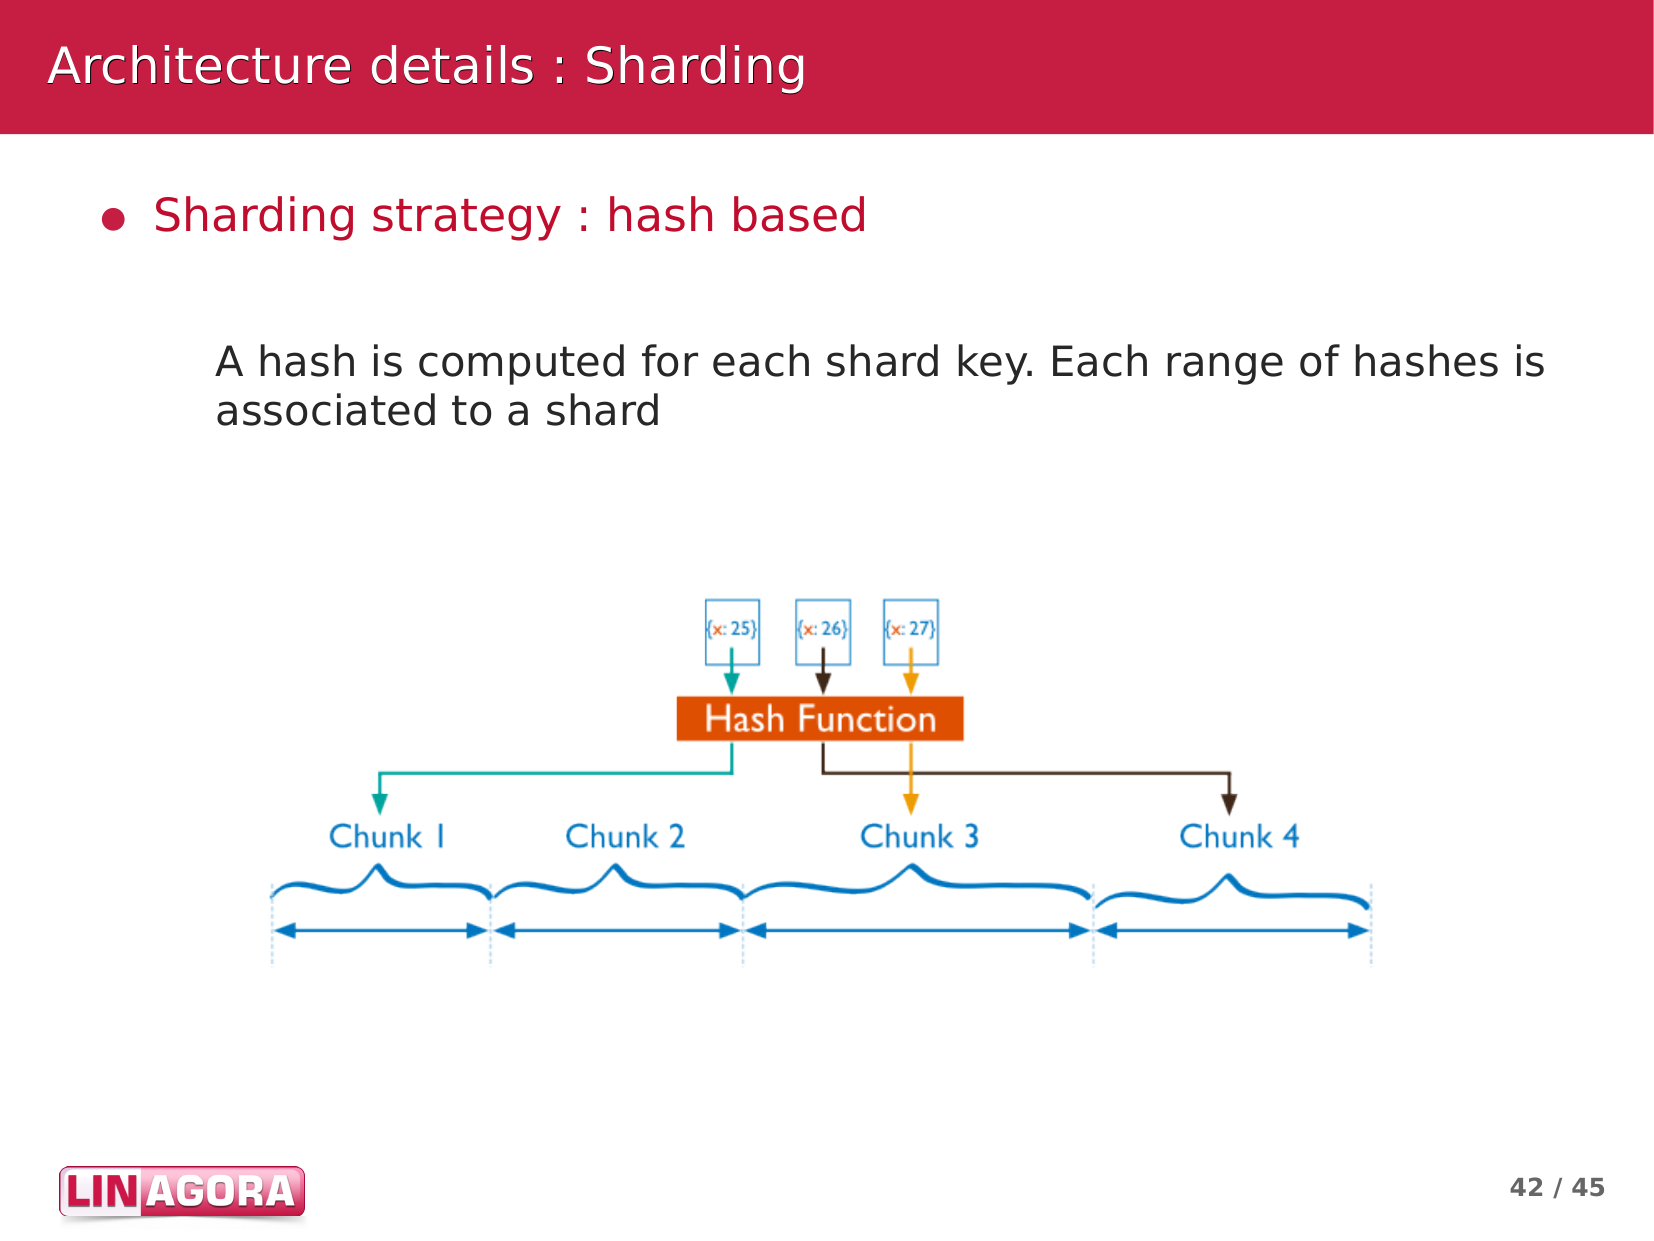

# Architecture details : Sharding
Sharding strategy : hash based
A hash is computed for each shard key. Each range of hashes is associated to a shard